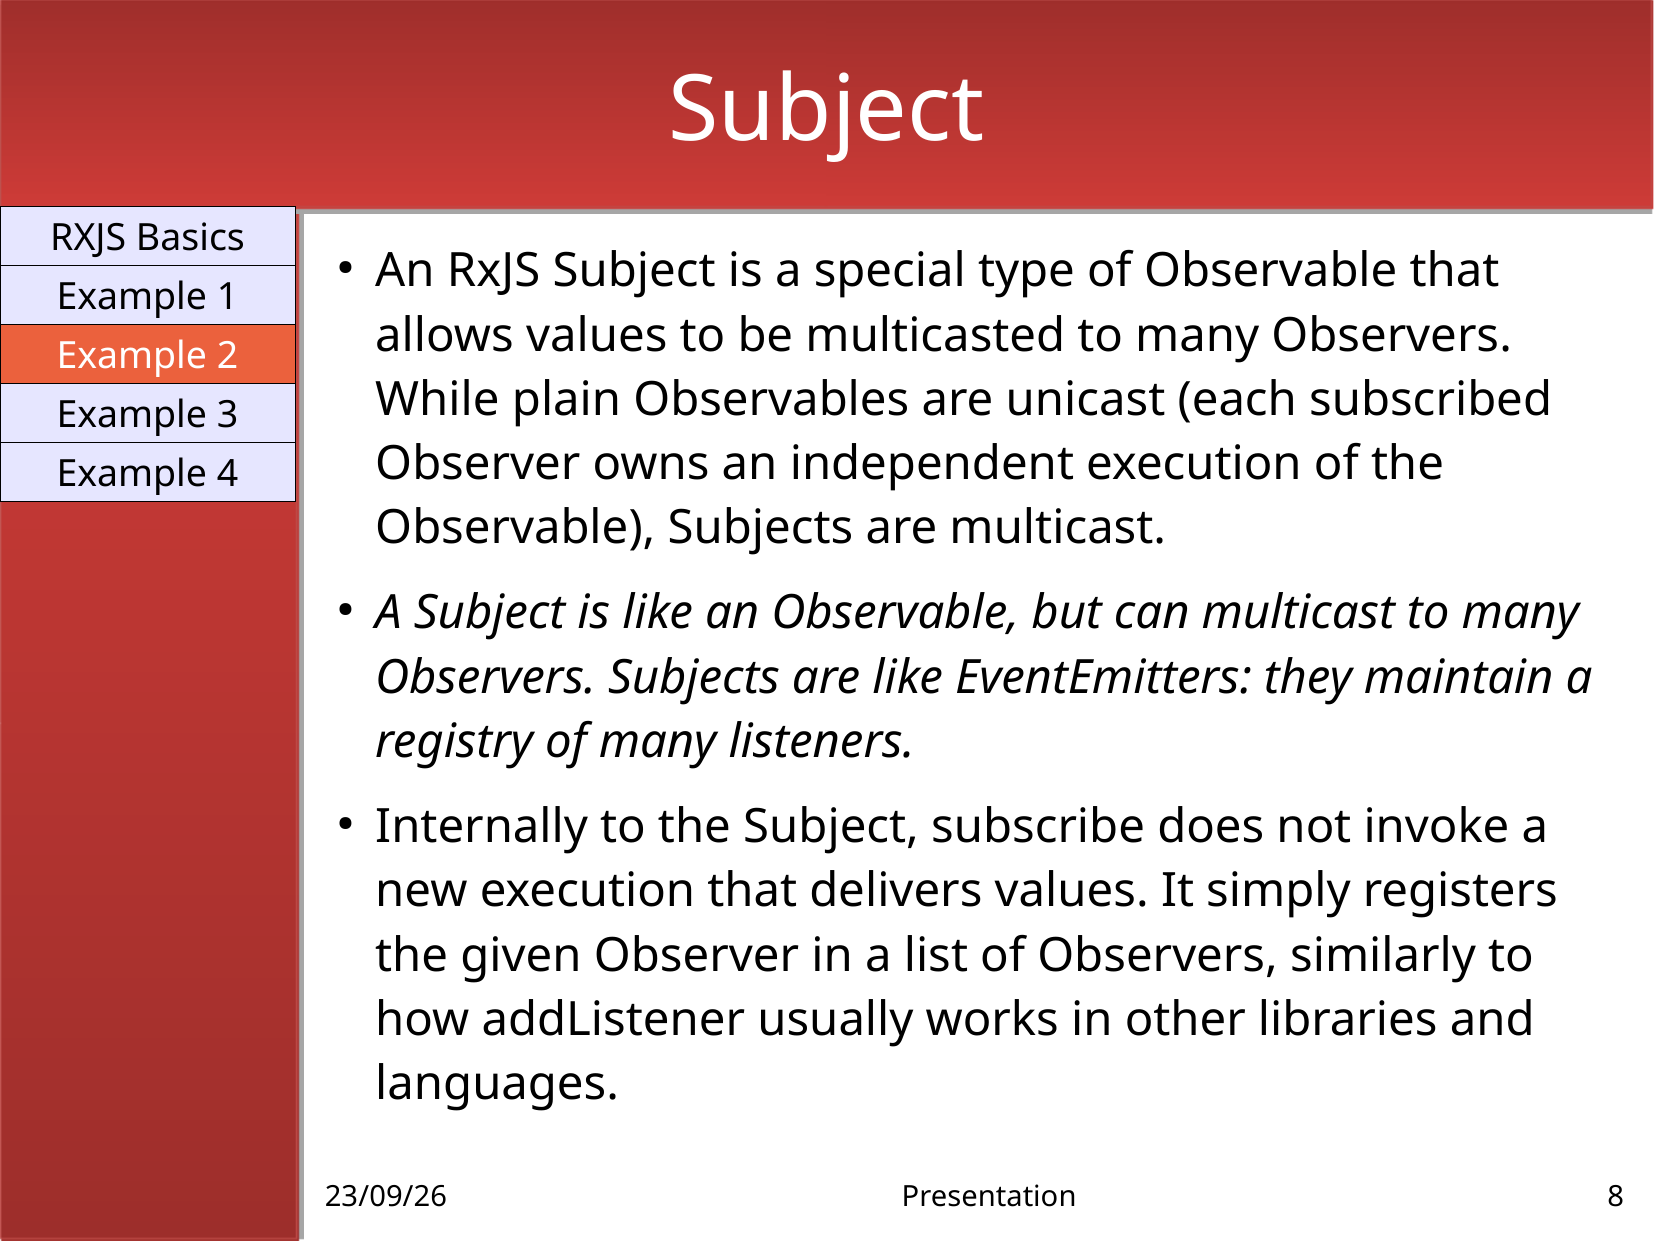

# Subject
RXJS Basics
An RxJS Subject is a special type of Observable that allows values to be multicasted to many Observers. While plain Observables are unicast (each subscribed Observer owns an independent execution of the Observable), Subjects are multicast.
A Subject is like an Observable, but can multicast to many Observers. Subjects are like EventEmitters: they maintain a registry of many listeners.
Internally to the Subject, subscribe does not invoke a new execution that delivers values. It simply registers the given Observer in a list of Observers, similarly to how addListener usually works in other libraries and languages.
Example 1
Example 2
Example 3
Example 4
Presentation
8